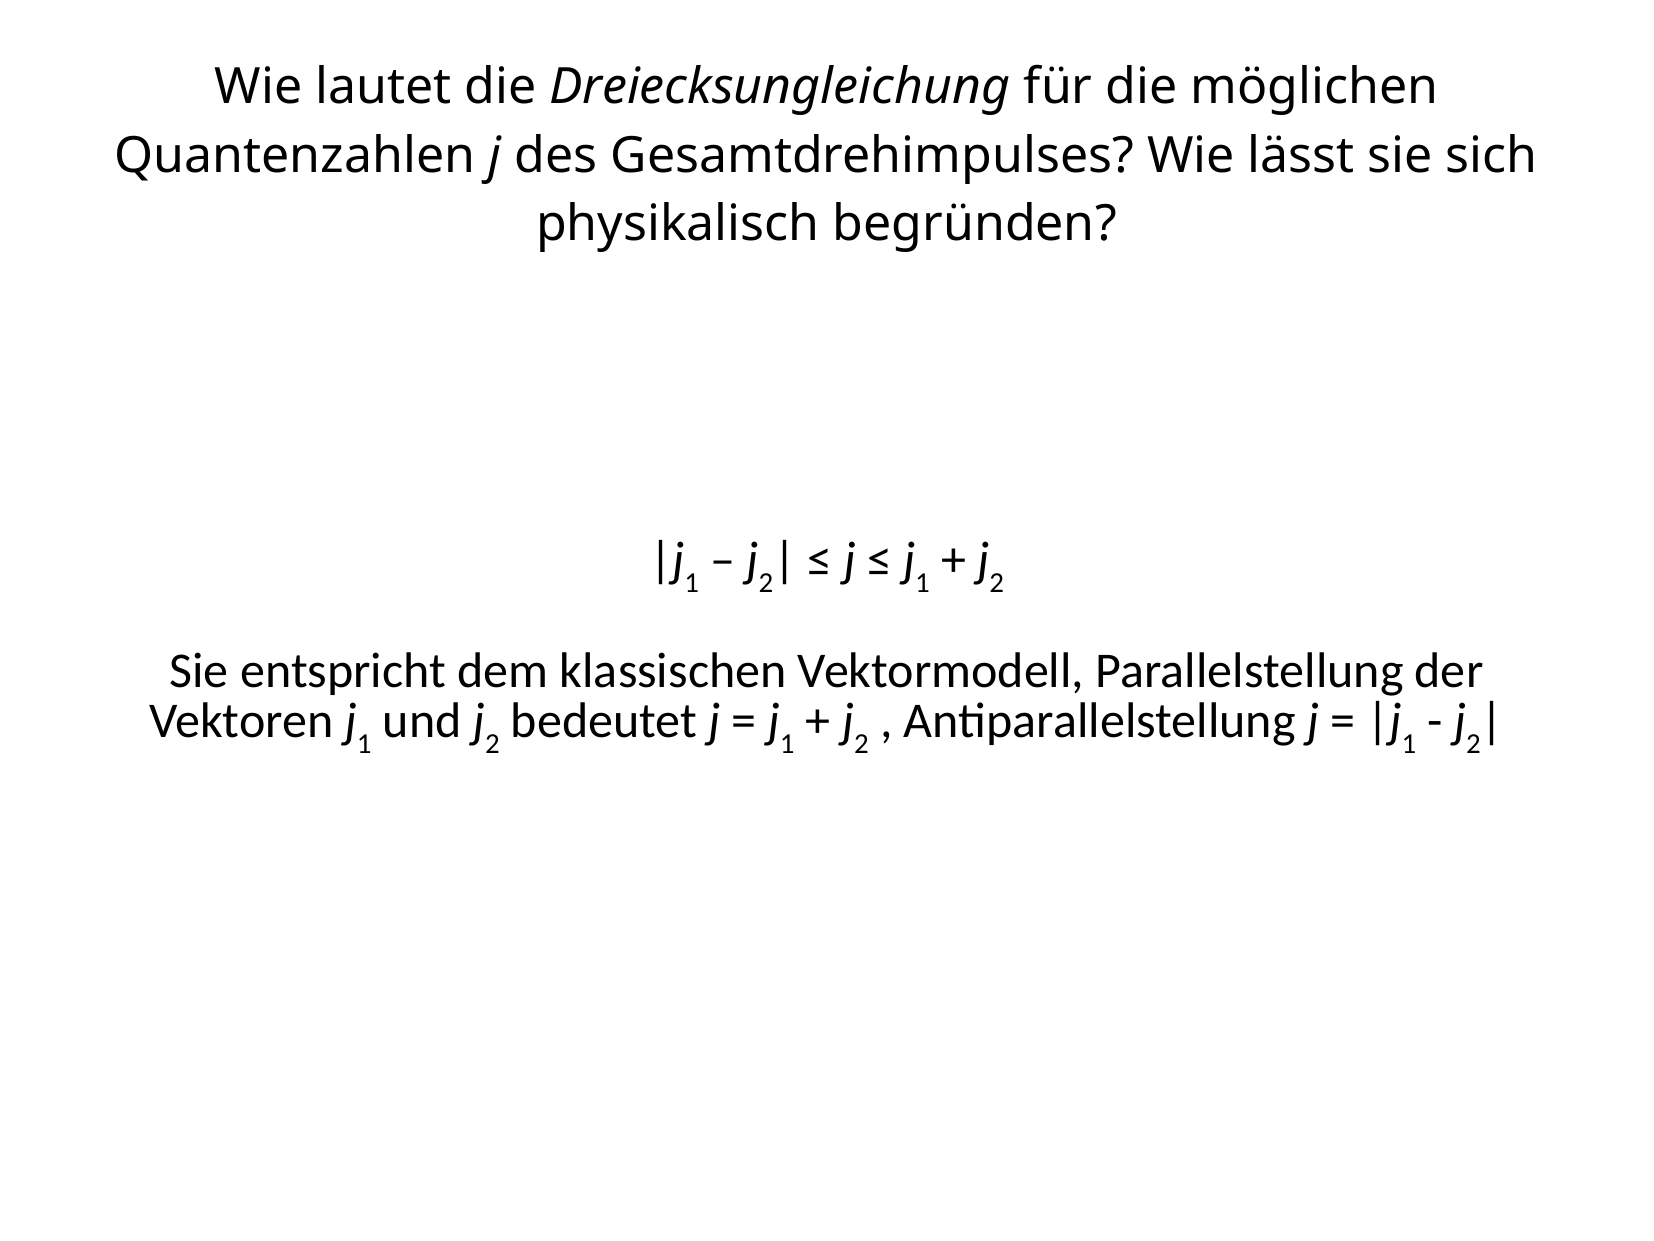

# Wie lautet die Dreiecksungleichung für die möglichen Quantenzahlen j des Gesamtdrehimpulses? Wie lässt sie sich physikalisch begründen?
|j1 – j2| ≤ j ≤ j1 + j2
Sie entspricht dem klassischen Vektormodell, Parallelstellung der Vektoren j1 und j2 bedeutet j = j1 + j2 , Antiparallelstellung j = |j1 - j2|